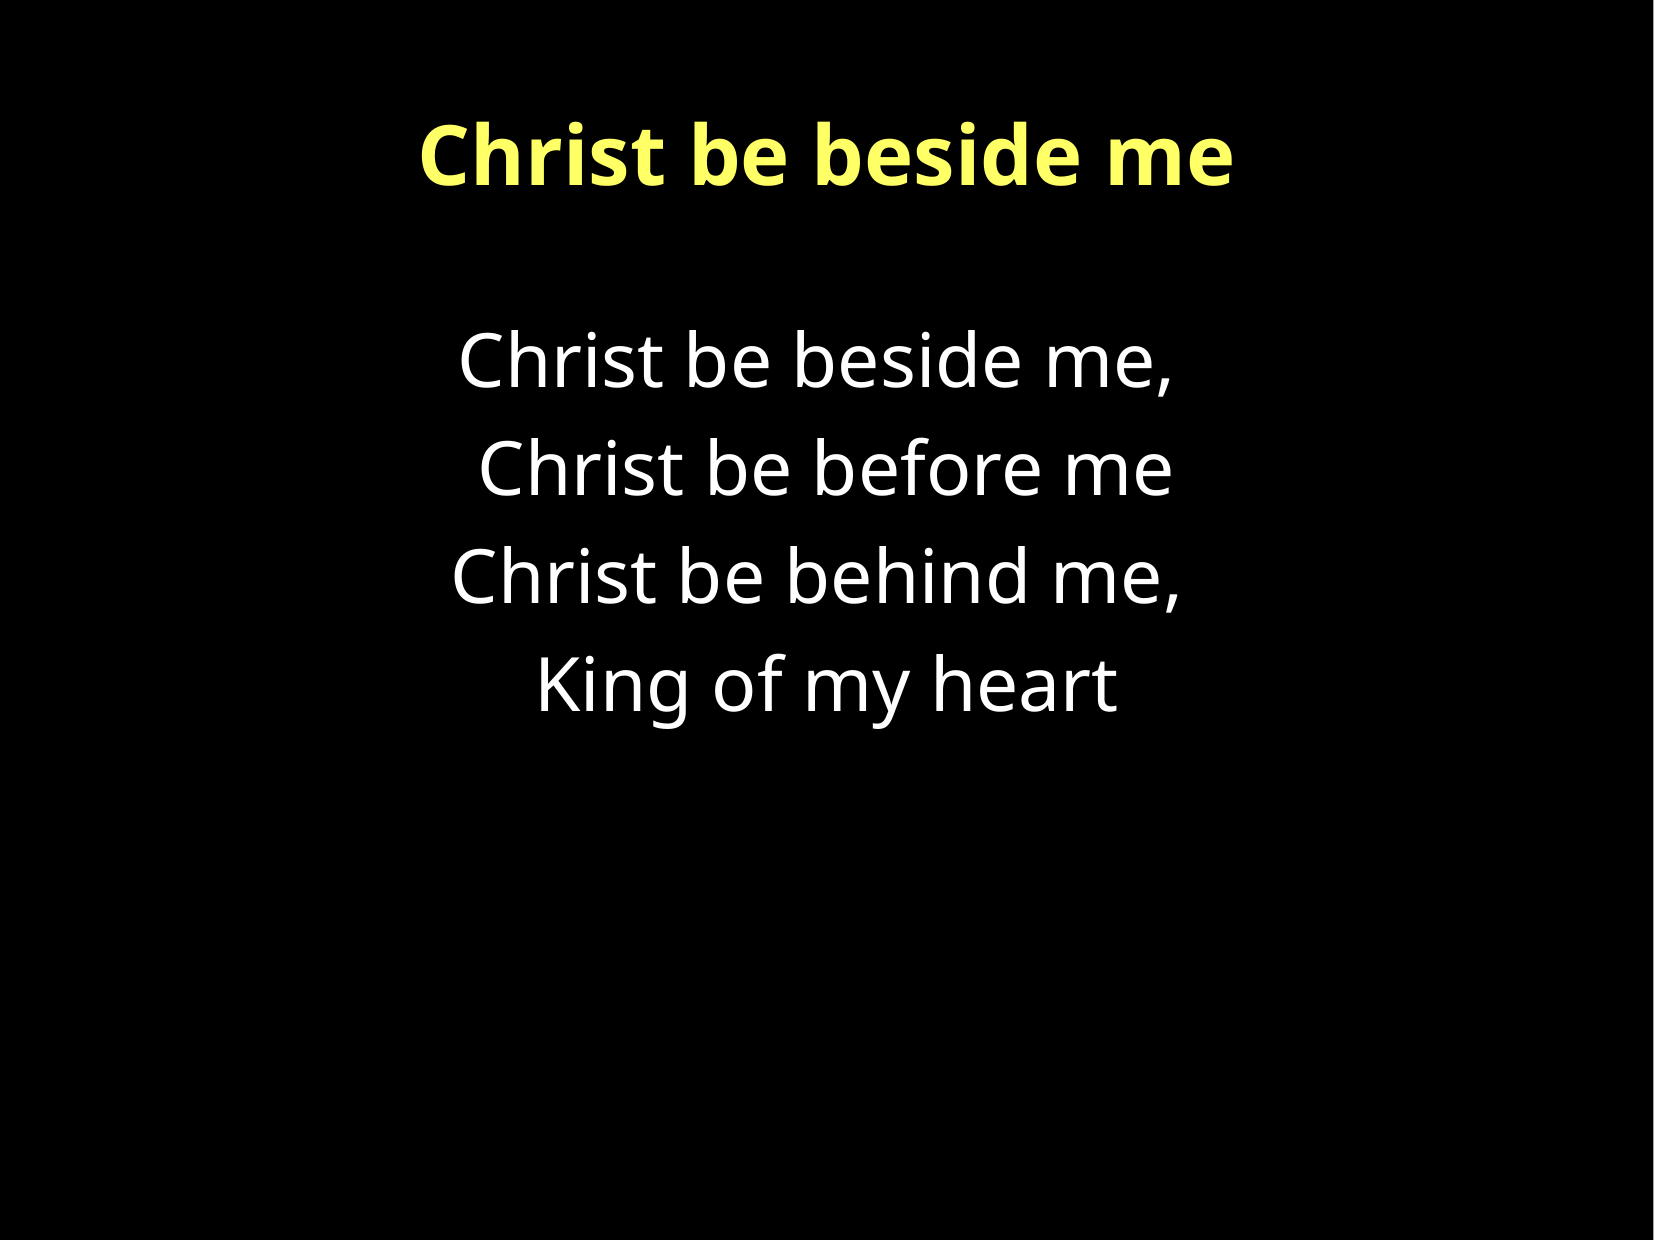

# Christ be beside me
Christ be beside me,
Christ be before me
Christ be behind me,
King of my heart